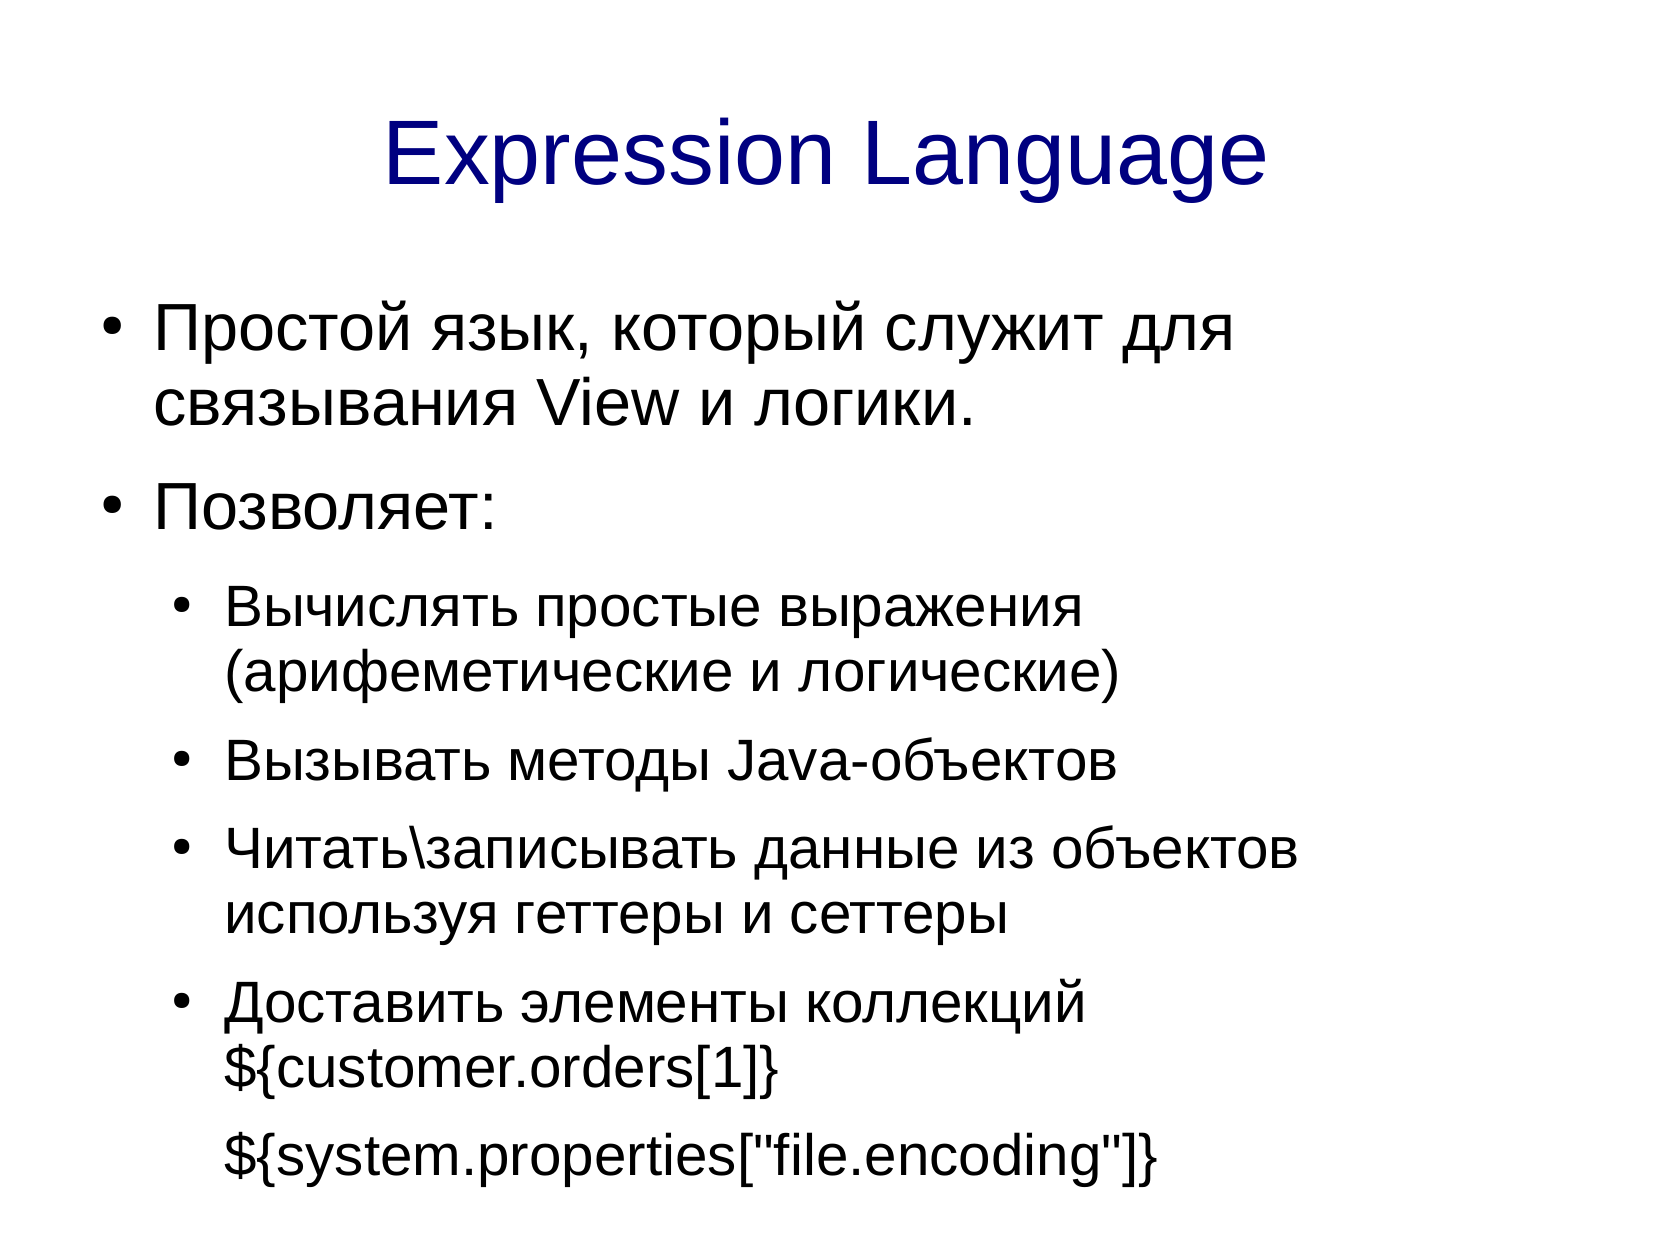

# Expression Language
Простой язык, который служит для связывания View и логики.
Позволяет:
Вычислять простые выражения (арифеметические и логические)
Вызывать методы Java-объектов
Читать\записывать данные из объектов используя геттеры и сеттеры
Доставить элементы коллекций
${customer.orders[1]}
${system.properties["file.encoding"]}